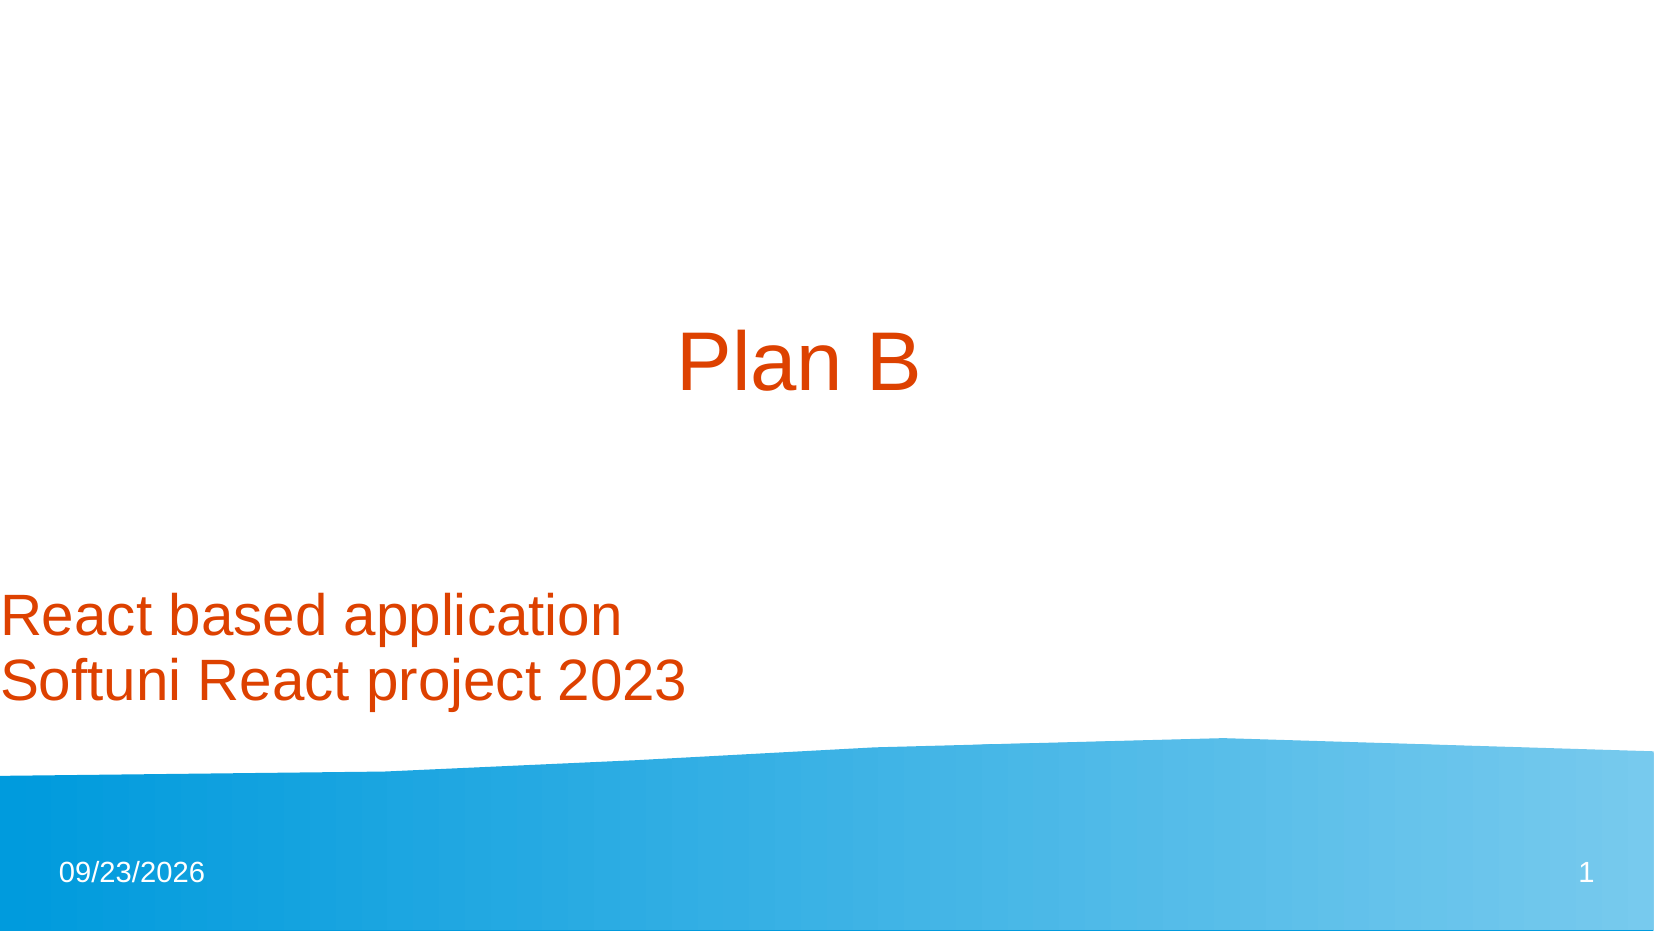

# Plan B
React based application
Softuni React project 2023